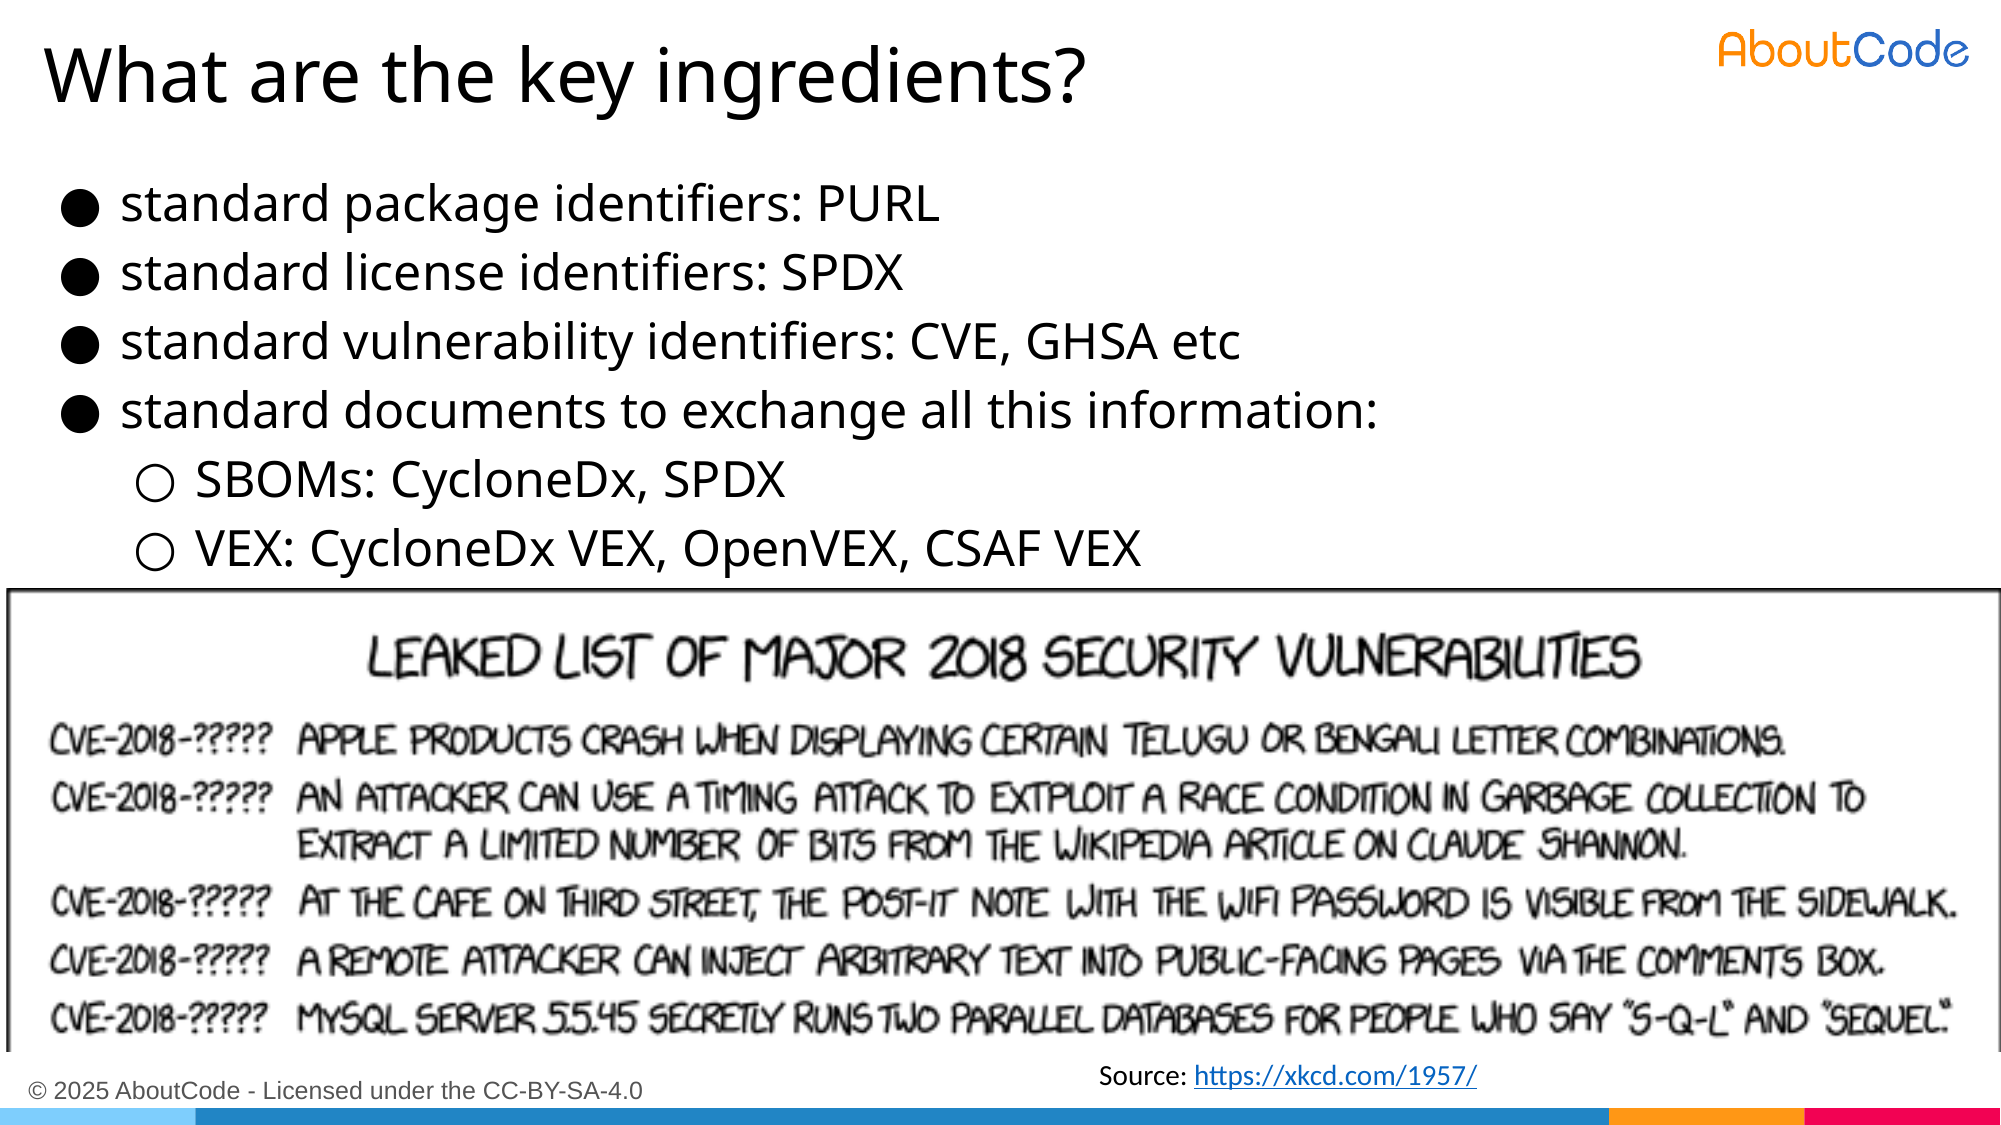

# What are the key ingredients?
standard package identifiers: PURL
standard license identifiers: SPDX
standard vulnerability identifiers: CVE, GHSA etc
standard documents to exchange all this information:
SBOMs: CycloneDx, SPDX
VEX: CycloneDx VEX, OpenVEX, CSAF VEX
Source: https://xkcd.com/1957/